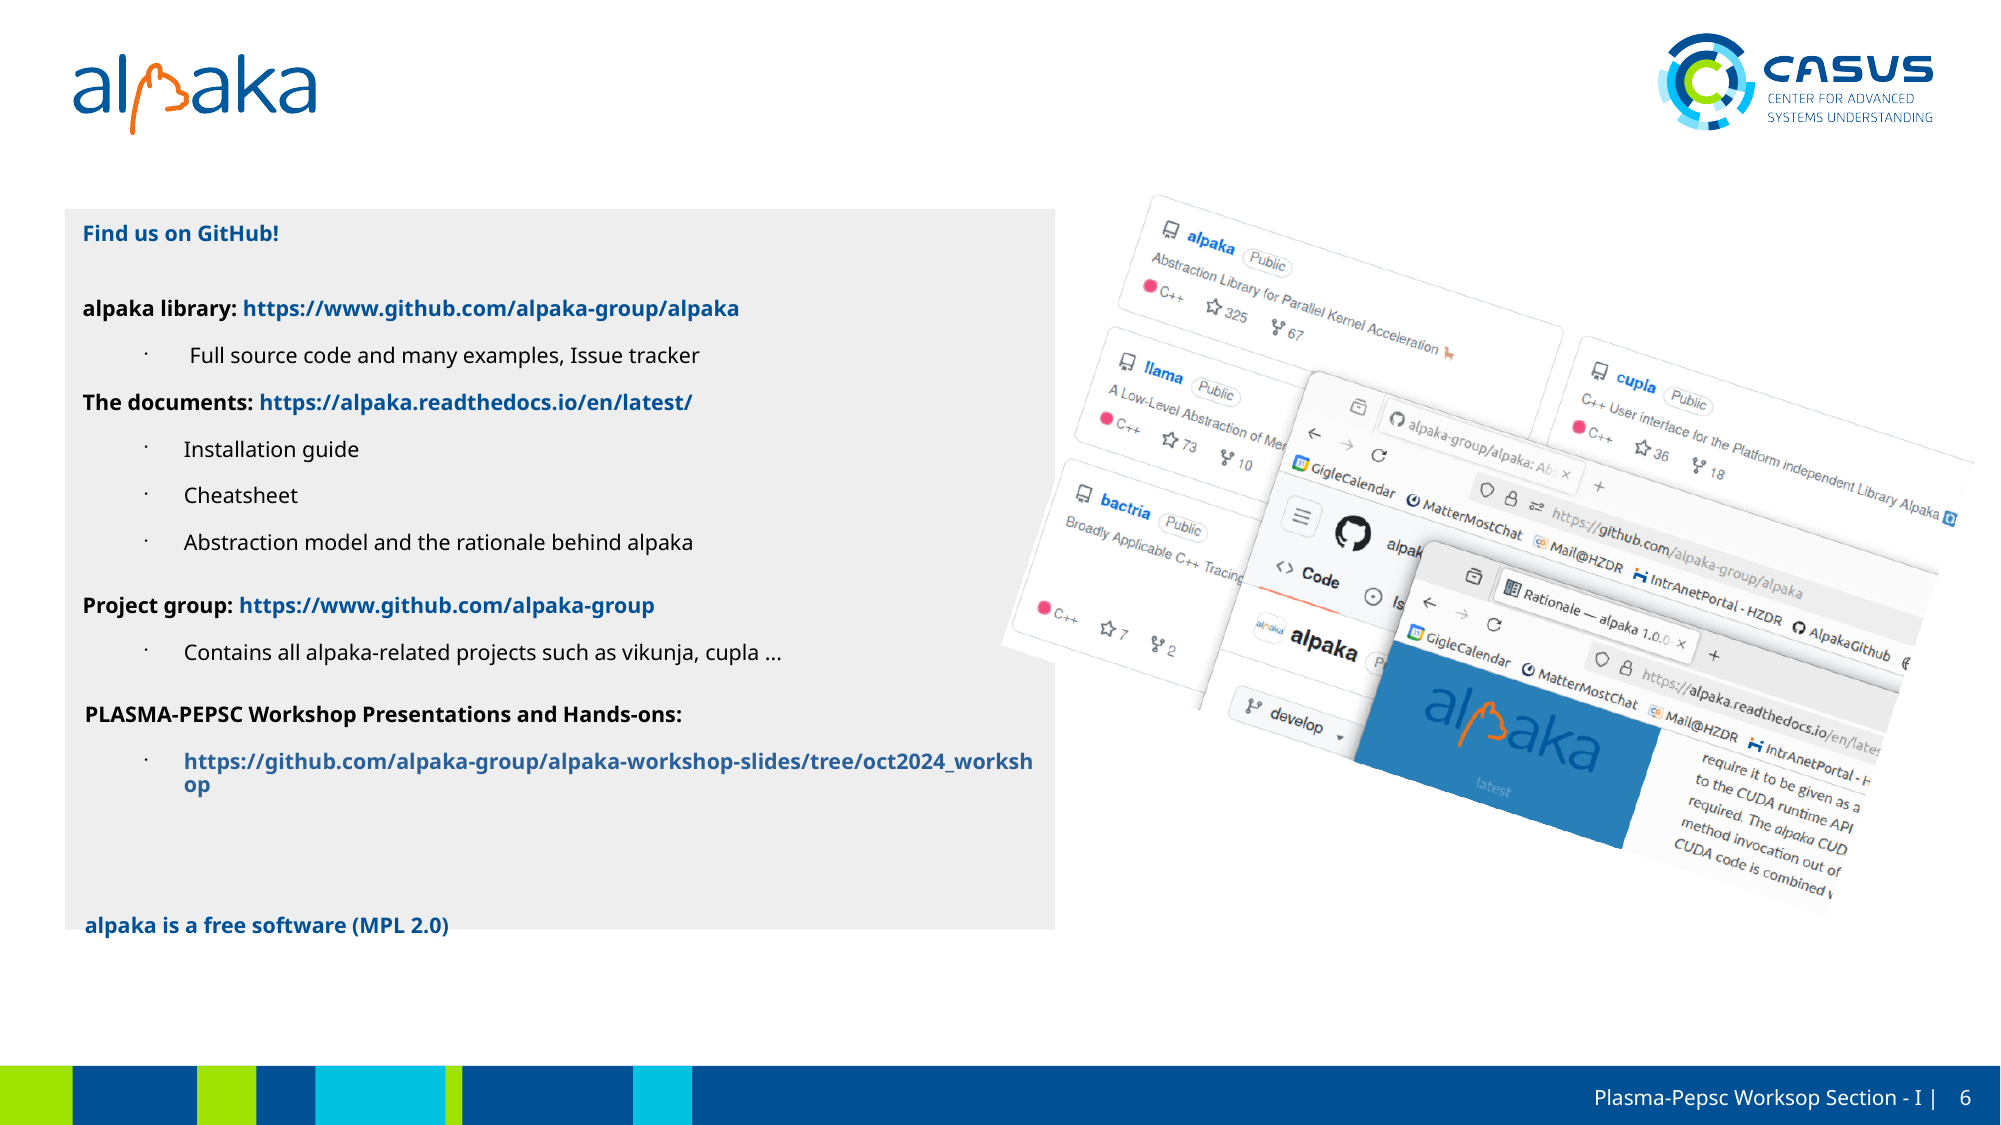

# Find us on GitHub!
alpaka library: https://www.github.com/alpaka-group/alpaka
 Full source code and many examples, Issue tracker
The documents: https://alpaka.readthedocs.io/en/latest/
Installation guide
Cheatsheet
Abstraction model and the rationale behind alpaka
Project group: https://www.github.com/alpaka-group
Contains all alpaka-related projects such as vikunja, cupla ...
PLASMA-PEPSC Workshop Presentations and Hands-ons:
https://github.com/alpaka-group/alpaka-workshop-slides/tree/oct2024_workshop
alpaka is a free software (MPL 2.0)
Plasma-Pepsc Worksop Section - I
6